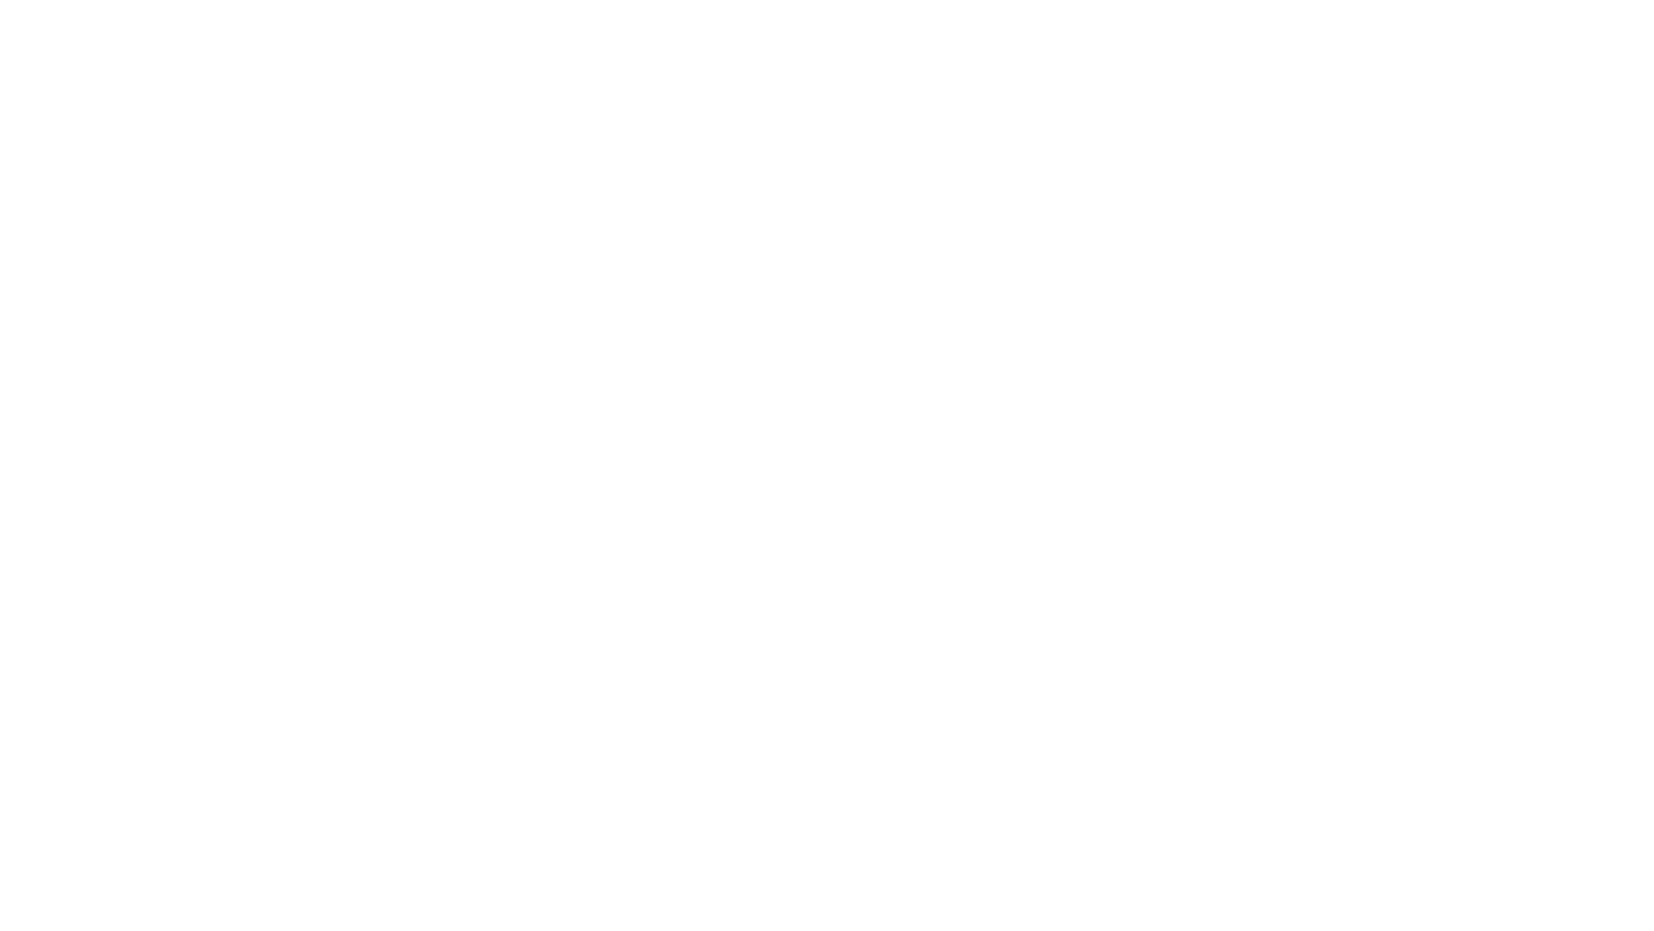

# Cálculos do circuito
Determinando as características do circuito tanque
Para que o circuito tanque oscile é necessário que o sinal do PWM esteja na mesma frequência de oscilação do circuito tanque. A equação que determina a frequência de oscilação é:
Assim como construímos um indutor manualmente não temos certeza de usa da exata indutância, assim optamos por um método experimental para determinar a exata indutância.